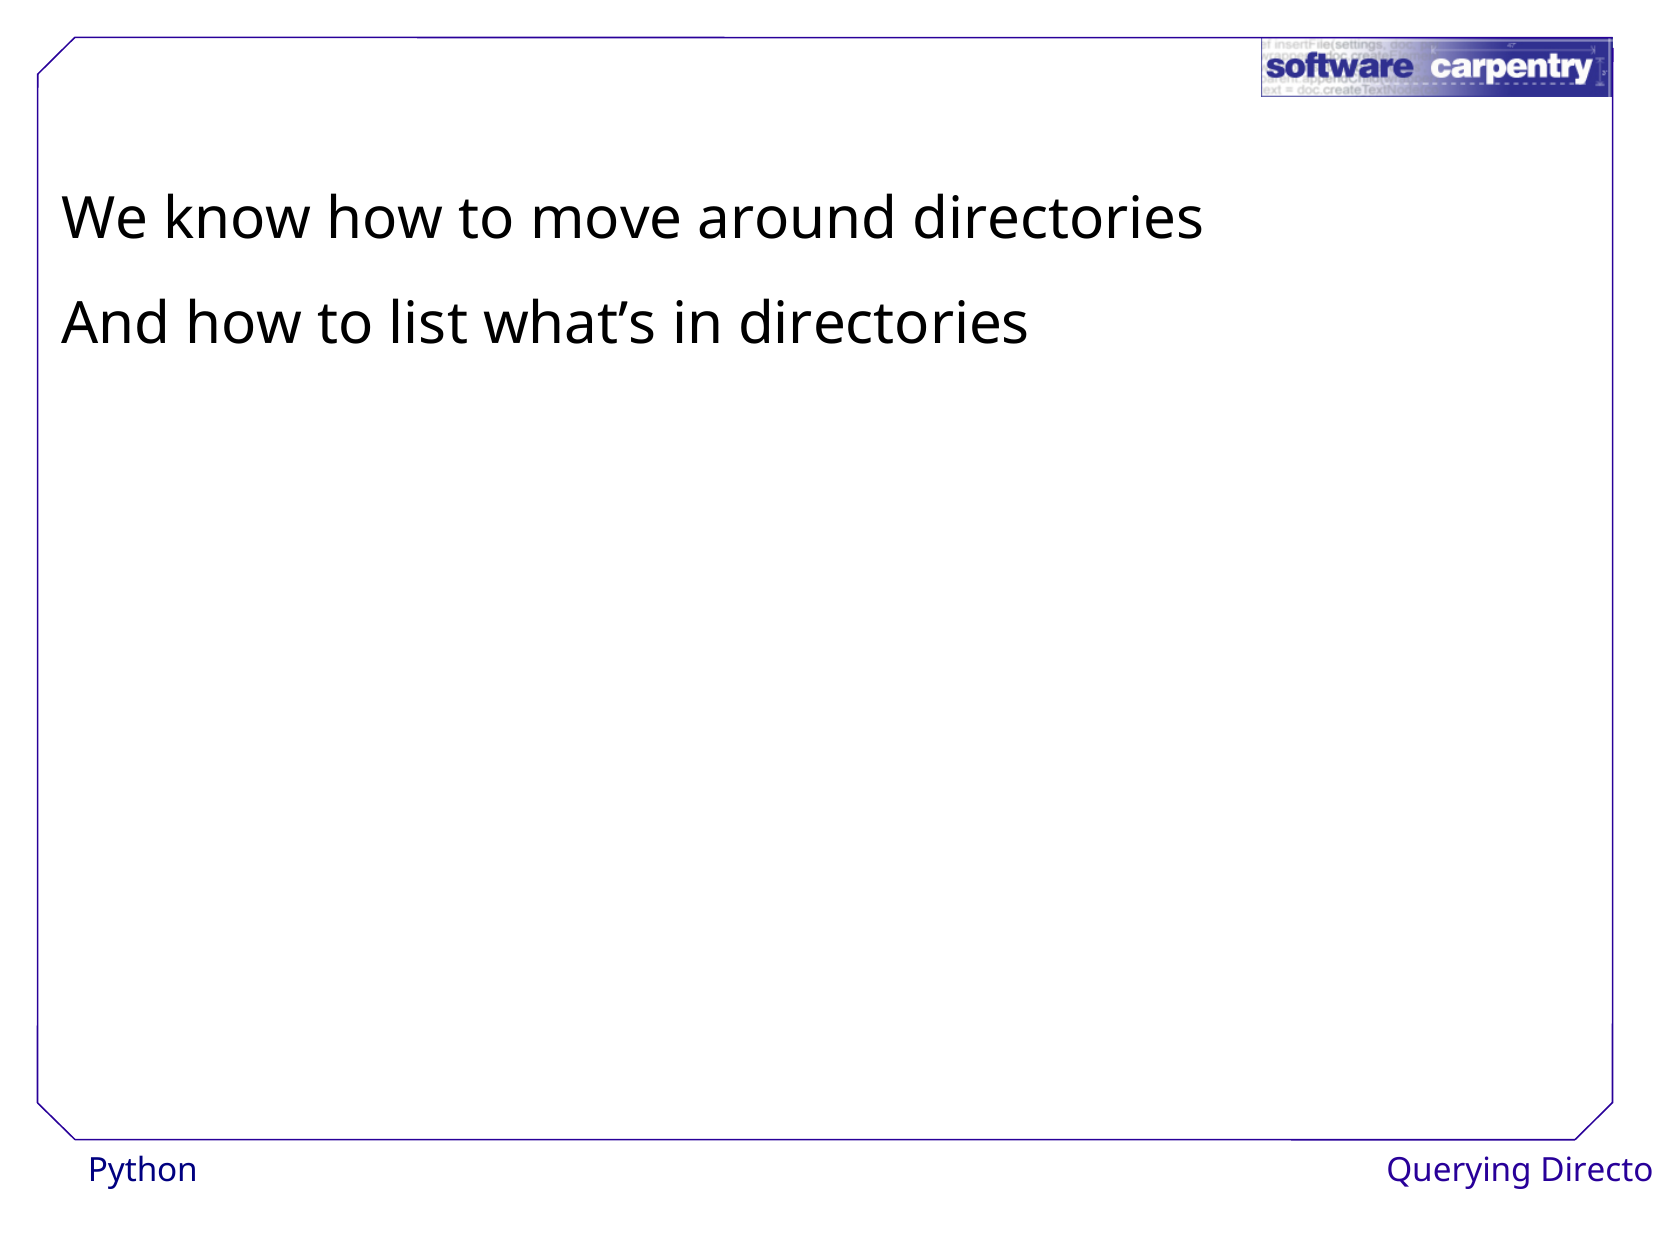

We know how to move around directories
And how to list what’s in directories